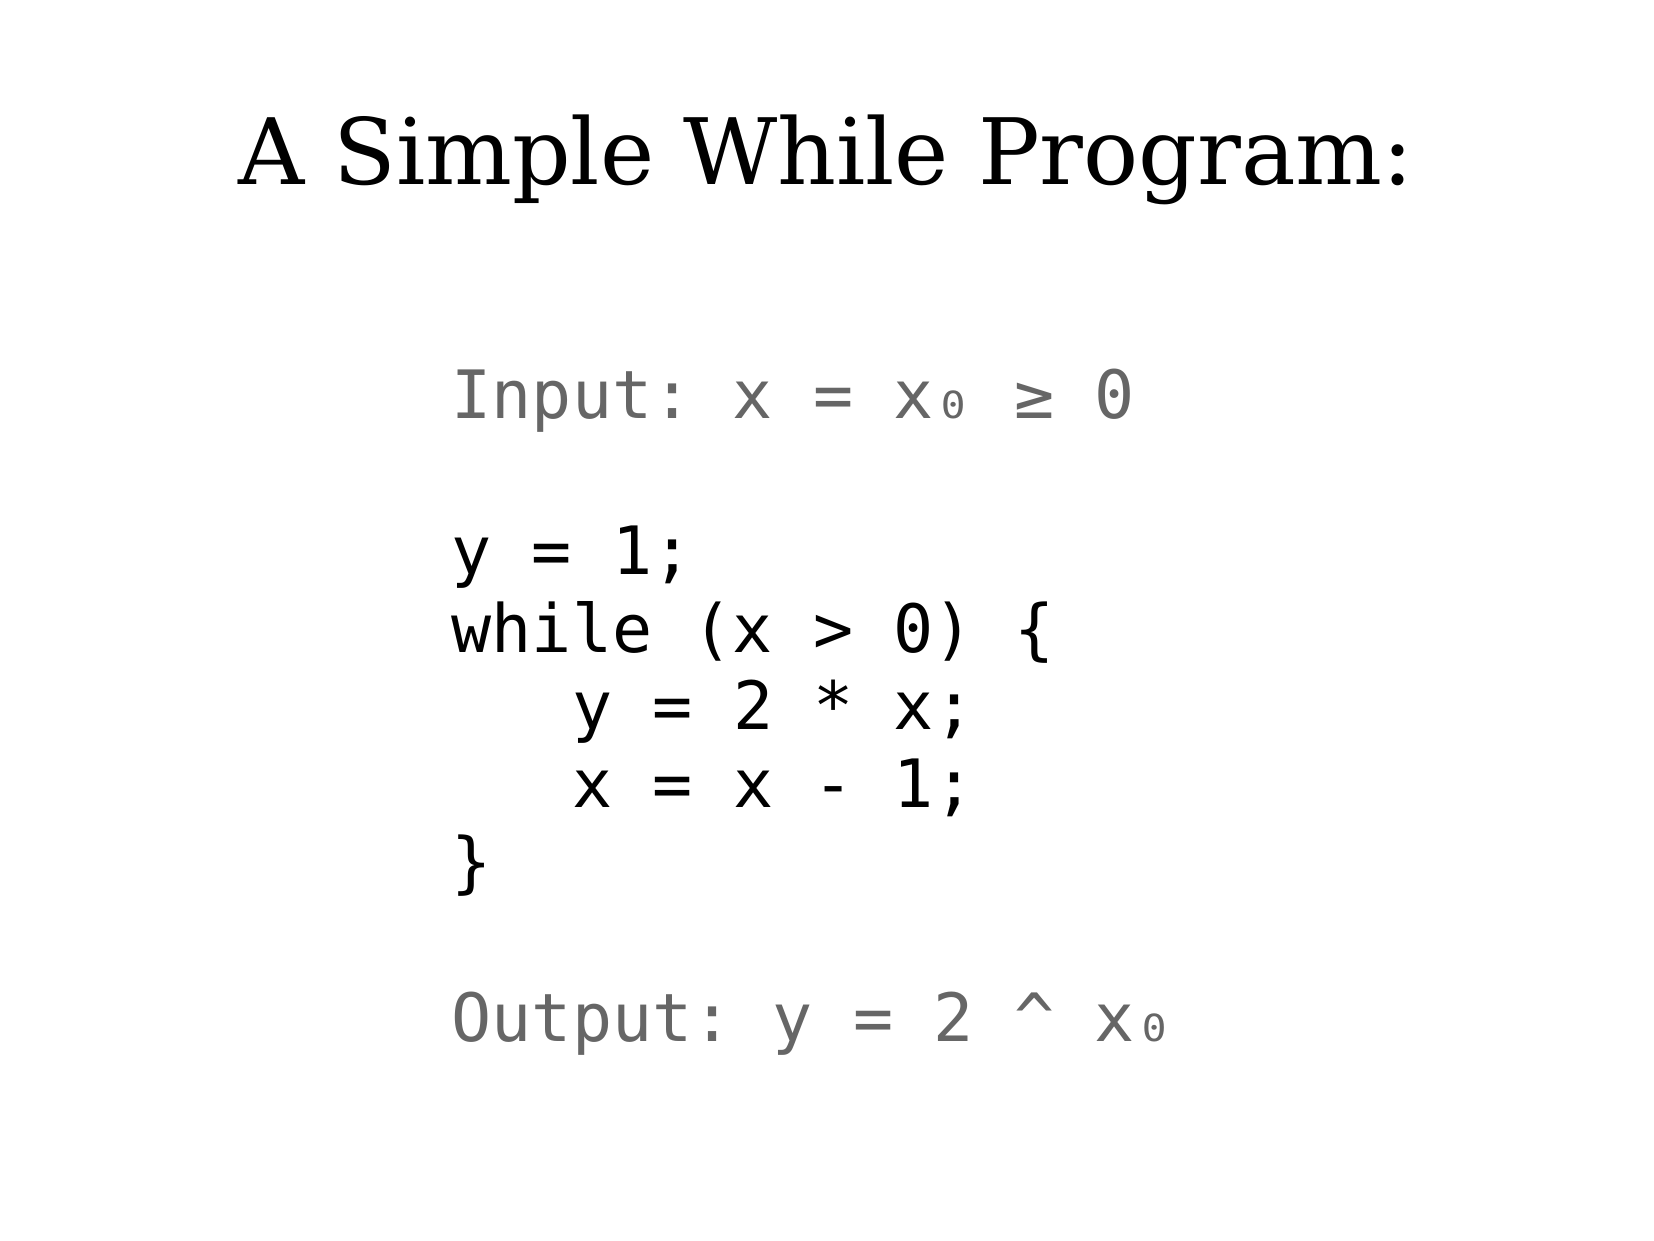

# A Simple While Program:
Input: x = x₀ ≥ 0
y = 1;
while (x > 0) {
 y = 2 * x;
 x = x - 1;
}
Output: y = 2 ^ x₀